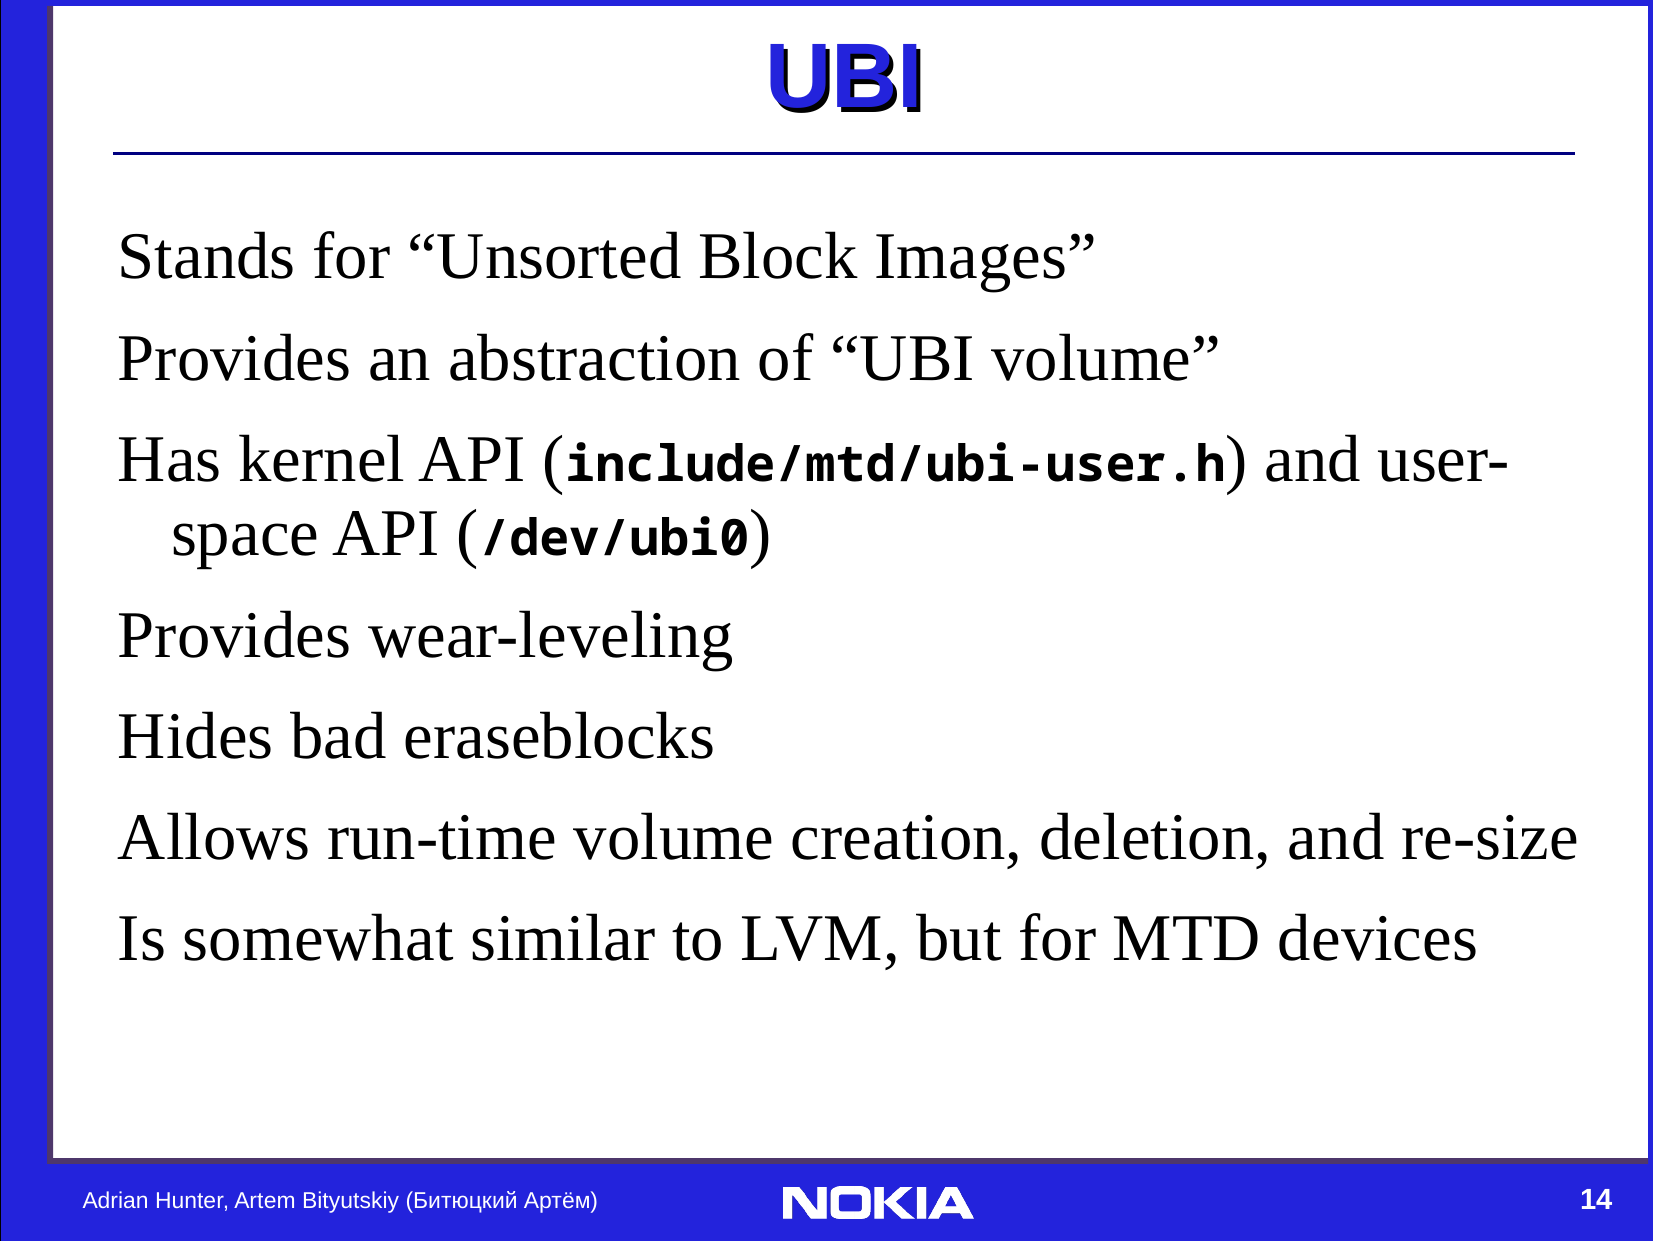

# UBI
Stands for “Unsorted Block Images”
Provides an abstraction of “UBI volume”
Has kernel API (include/mtd/ubi-user.h) and user-space API (/dev/ubi0)
Provides wear-leveling
Hides bad eraseblocks
Allows run-time volume creation, deletion, and re-size
Is somewhat similar to LVM, but for MTD devices
14